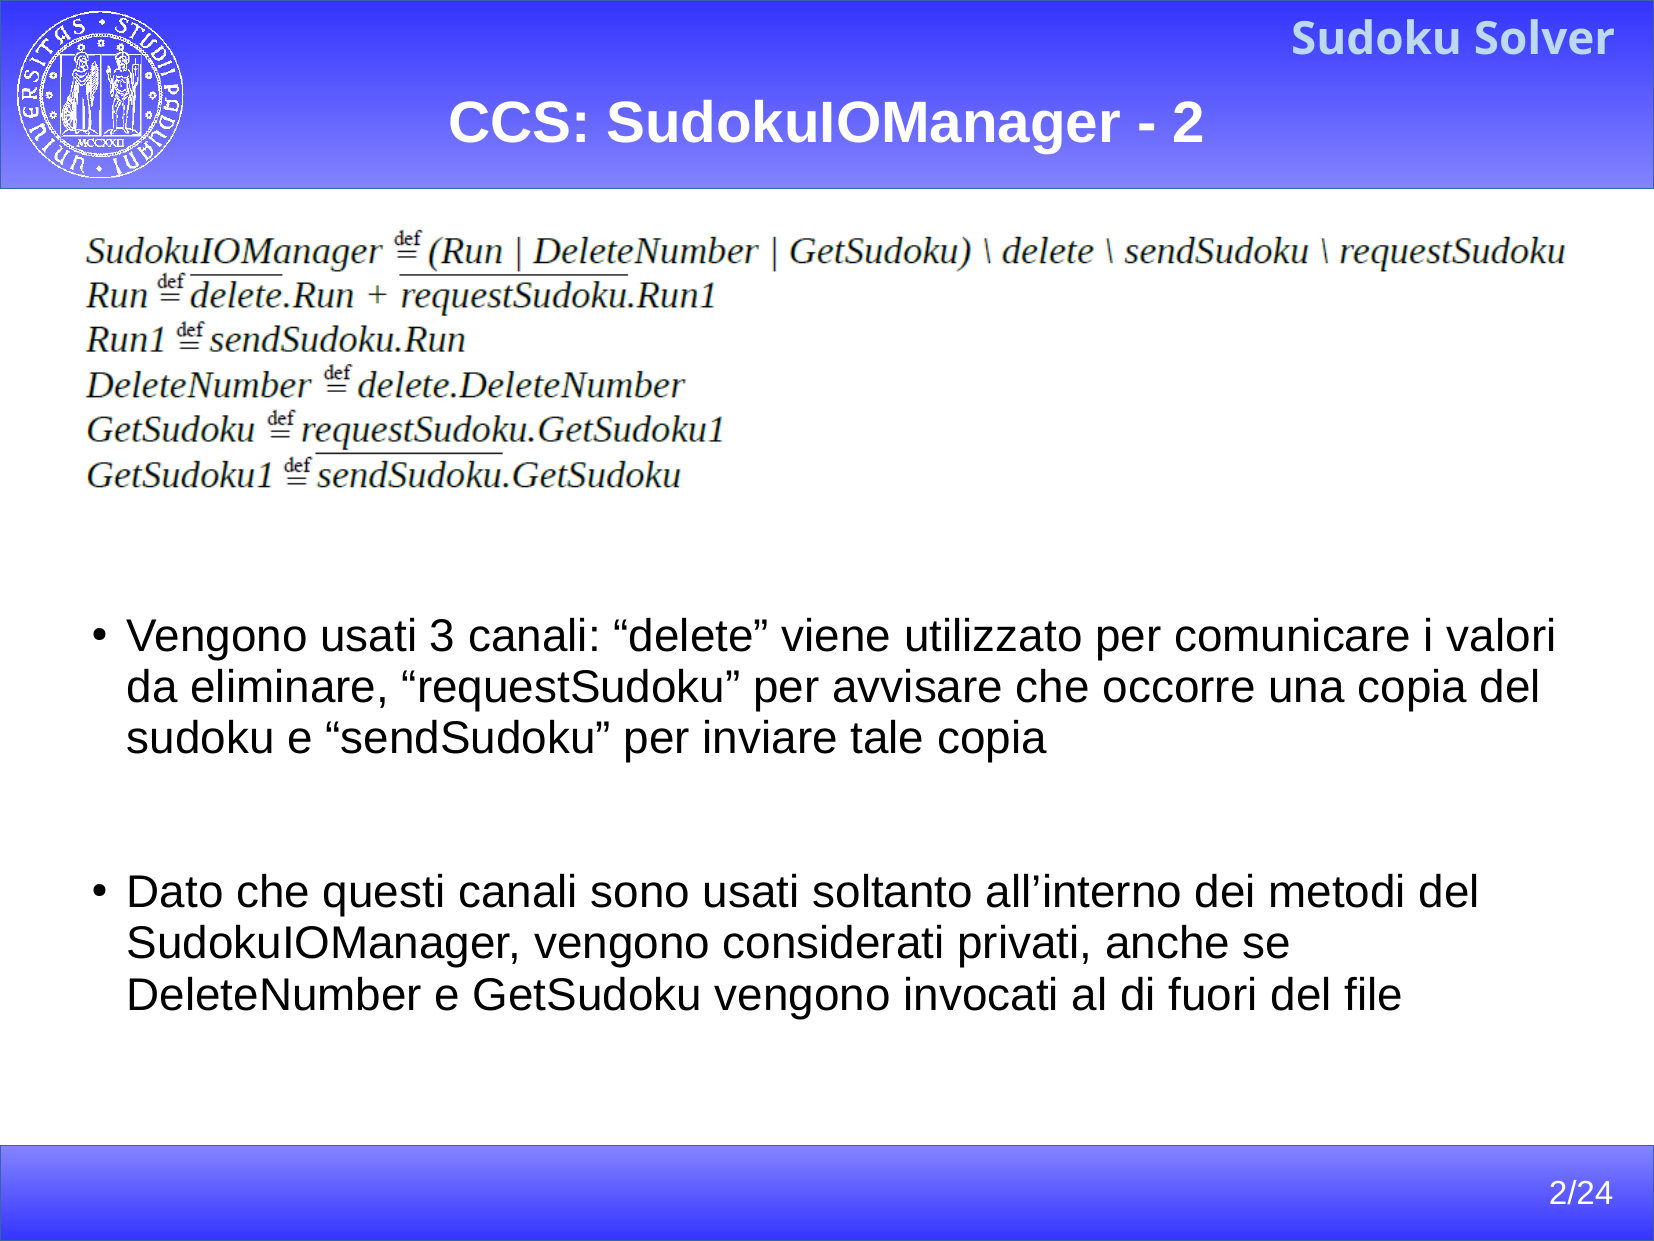

Sudoku Solver
CCS: SudokuIOManager - 2
Vengono usati 3 canali: “delete” viene utilizzato per comunicare i valori da eliminare, “requestSudoku” per avvisare che occorre una copia del sudoku e “sendSudoku” per inviare tale copia
Dato che questi canali sono usati soltanto all’interno dei metodi del SudokuIOManager, vengono considerati privati, anche se DeleteNumber e GetSudoku vengono invocati al di fuori del file
2/24